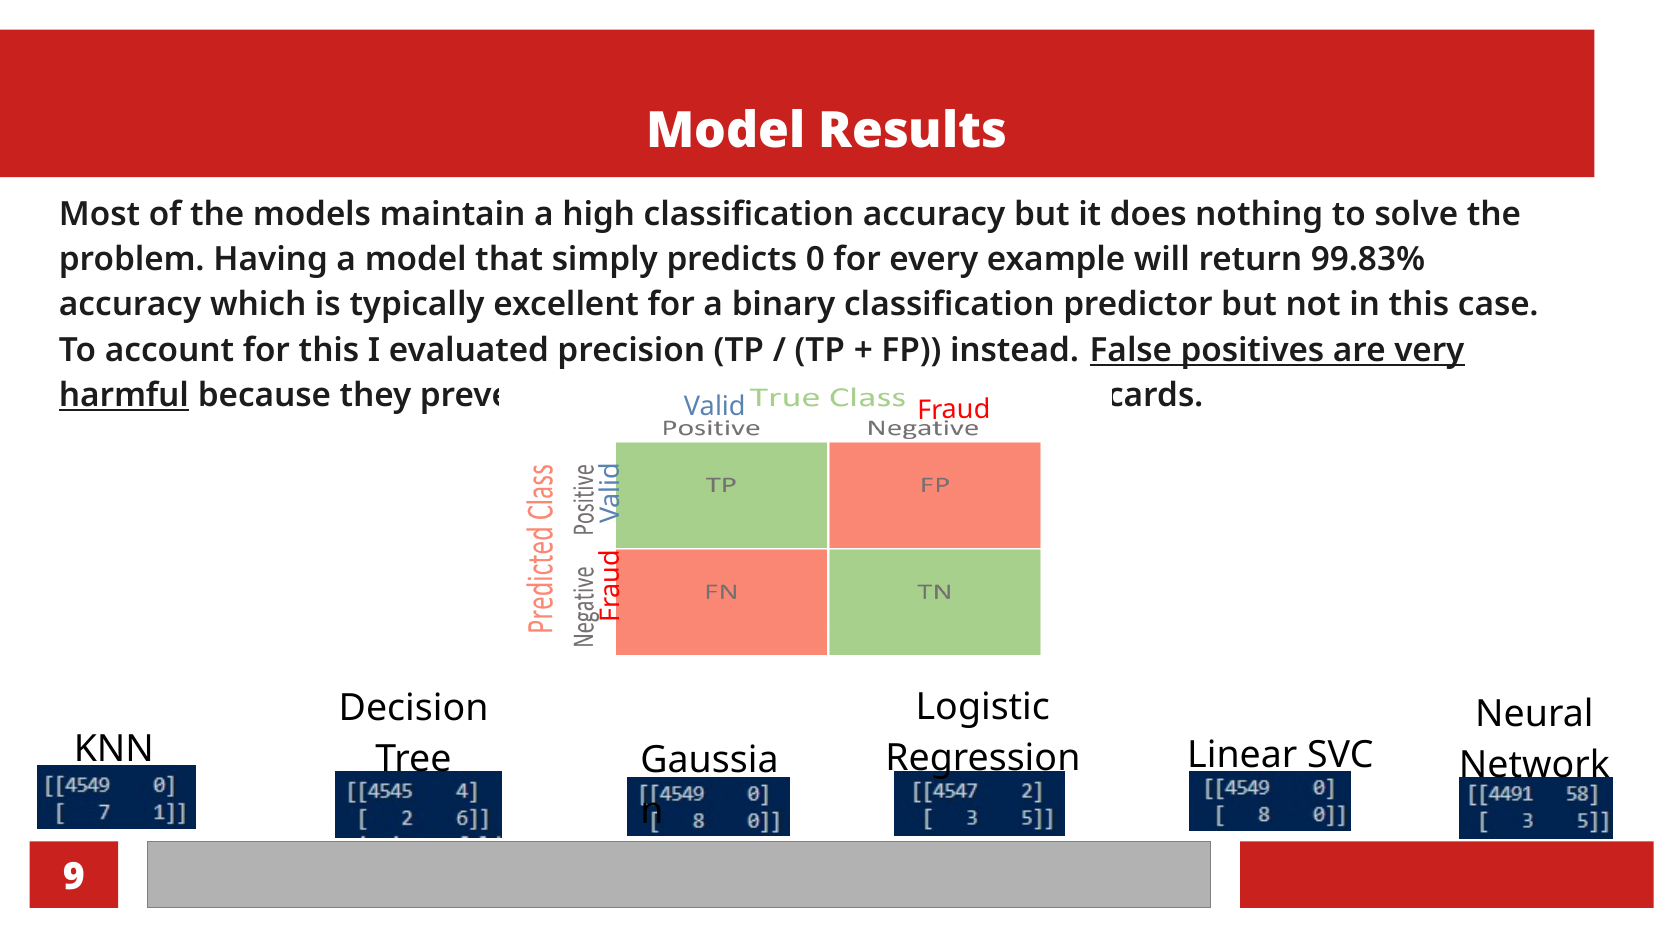

# Model Results
Most of the models maintain a high classification accuracy but it does nothing to solve the problem. Having a model that simply predicts 0 for every example will return 99.83% accuracy which is typically excellent for a binary classification predictor but not in this case. To account for this I evaluated precision (TP / (TP + FP)) instead. False positives are very harmful because they prevent customers from using their credit cards.
Valid
Fraud
Valid
Fraud
Logistic Regression
Decision Tree
Neural Network
KNN
Linear SVC
Gaussian
9